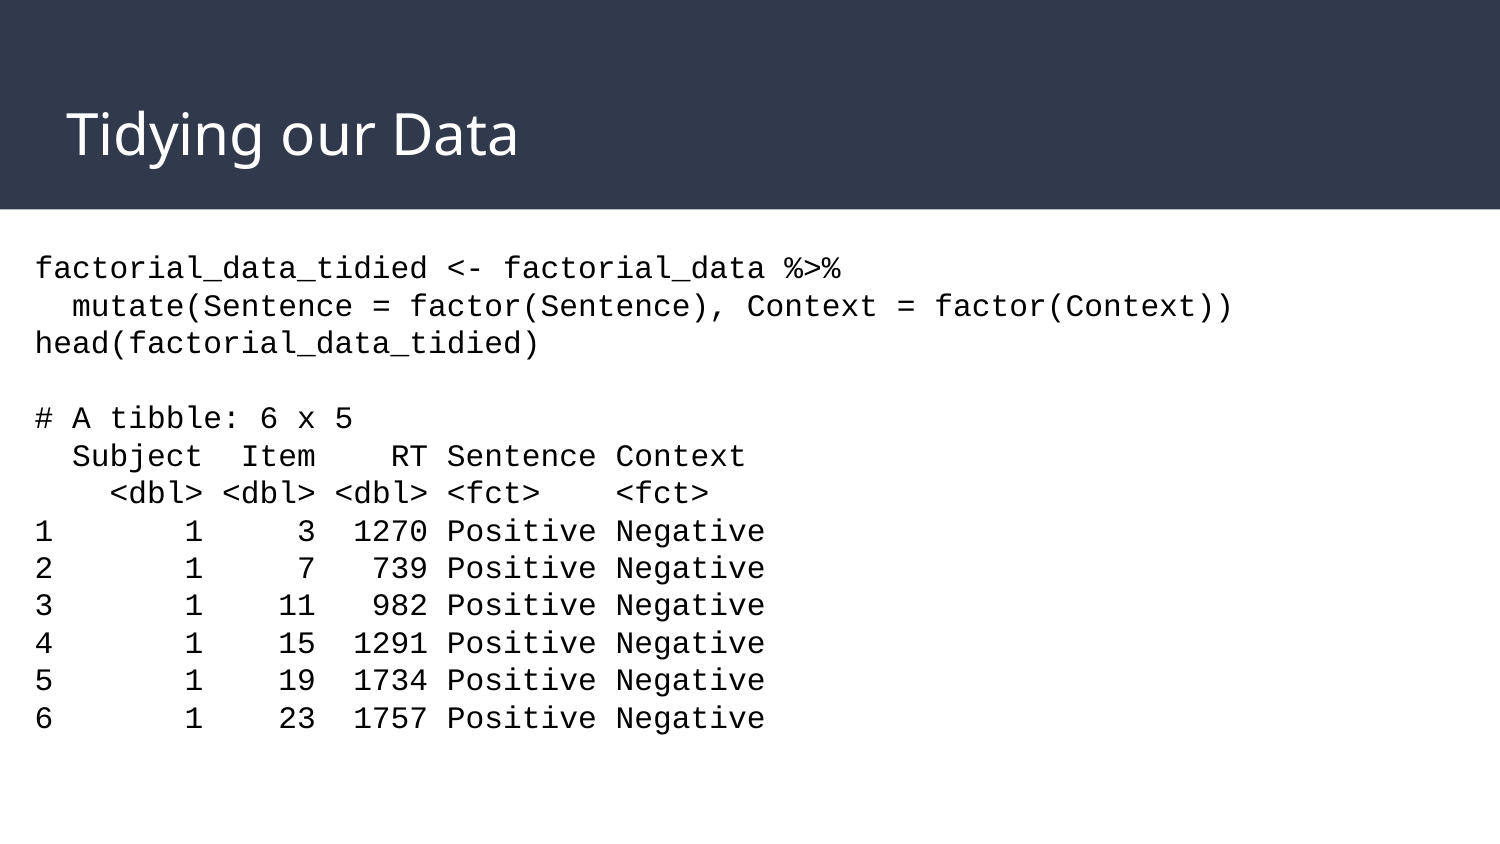

# Tidying our Data
factorial_data_tidied <- factorial_data %>%
 mutate(Sentence = factor(Sentence), Context = factor(Context))
head(factorial_data_tidied)
# A tibble: 6 x 5
 Subject Item RT Sentence Context
 <dbl> <dbl> <dbl> <fct> <fct>
1 1 3 1270 Positive Negative
2 1 7 739 Positive Negative
3 1 11 982 Positive Negative
4 1 15 1291 Positive Negative
5 1 19 1734 Positive Negative
6 1 23 1757 Positive Negative